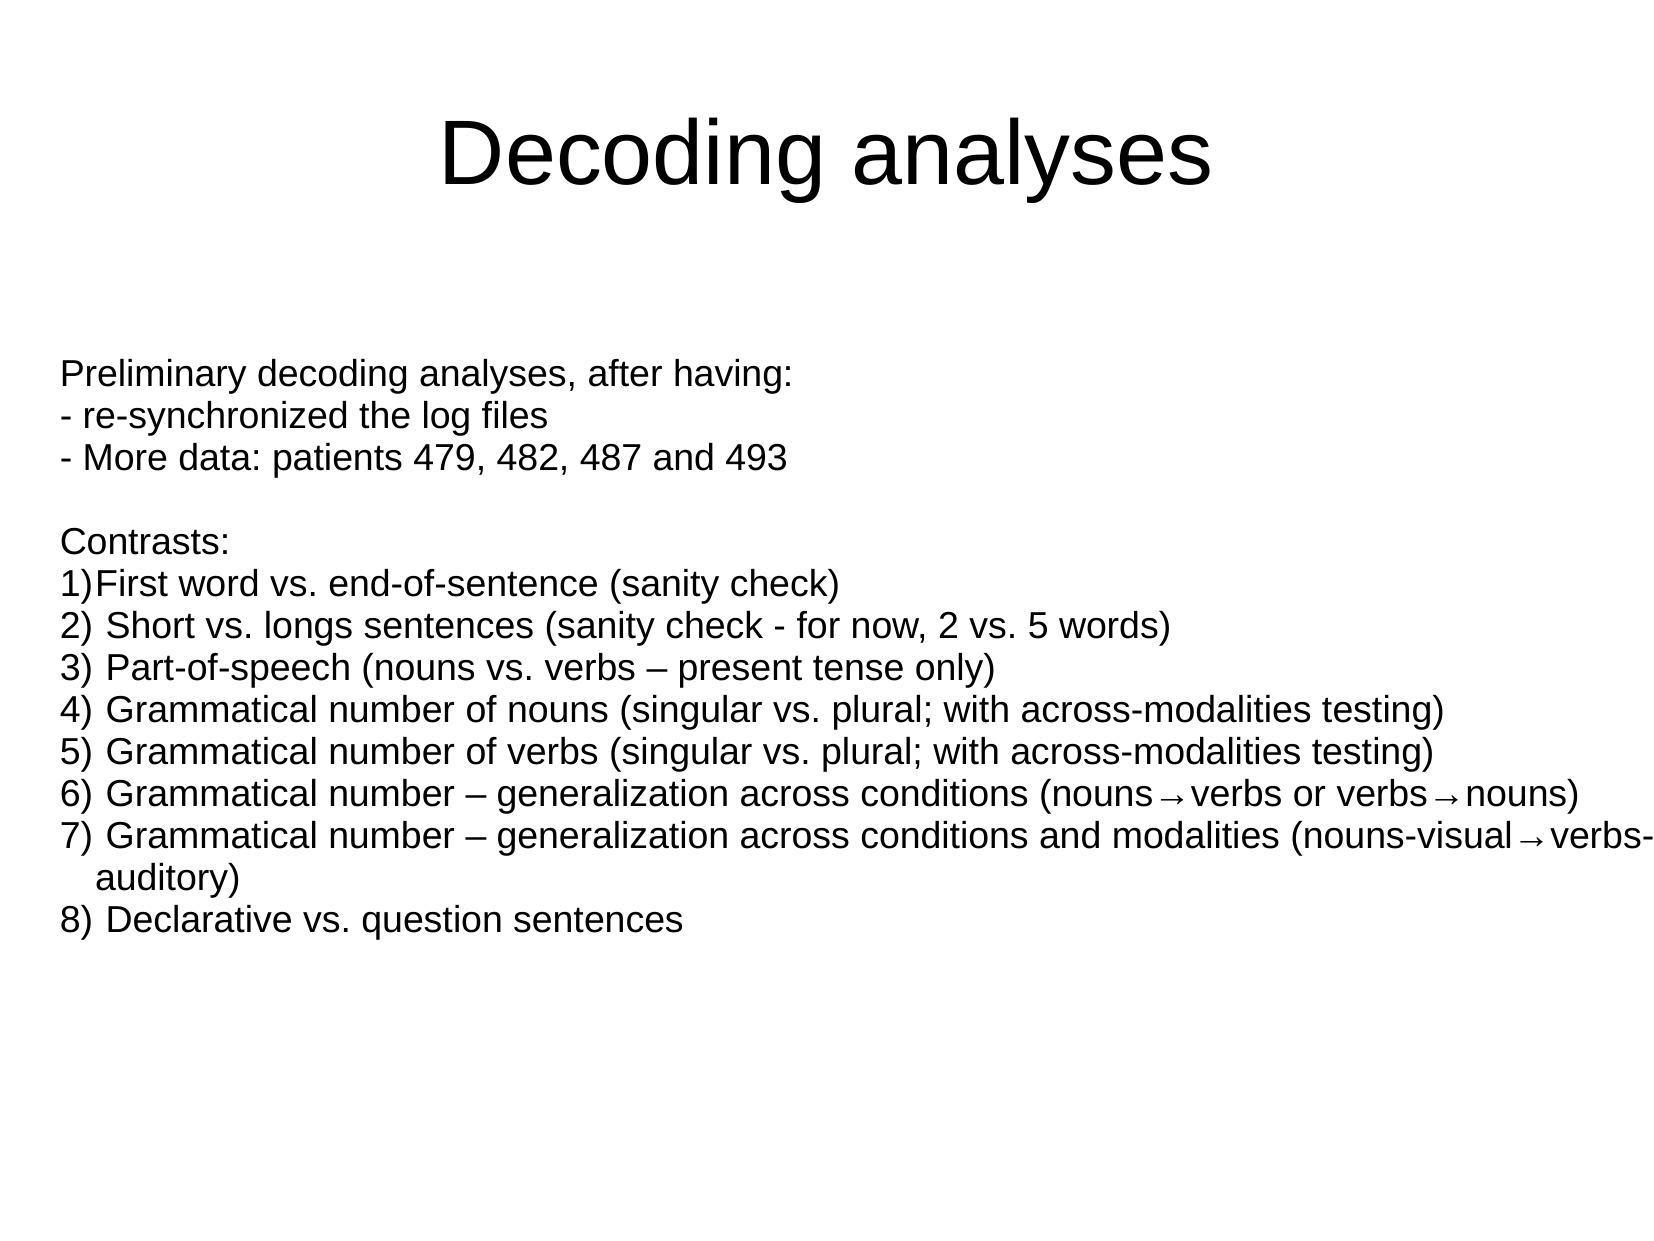

# Decoding analyses
Preliminary decoding analyses, after having:
- re-synchronized the log files
- More data: patients 479, 482, 487 and 493
Contrasts:
First word vs. end-of-sentence (sanity check)
 Short vs. longs sentences (sanity check - for now, 2 vs. 5 words)
 Part-of-speech (nouns vs. verbs – present tense only)
 Grammatical number of nouns (singular vs. plural; with across-modalities testing)
 Grammatical number of verbs (singular vs. plural; with across-modalities testing)
 Grammatical number – generalization across conditions (nouns→verbs or verbs→nouns)
 Grammatical number – generalization across conditions and modalities (nouns-visual→verbs-auditory)
 Declarative vs. question sentences